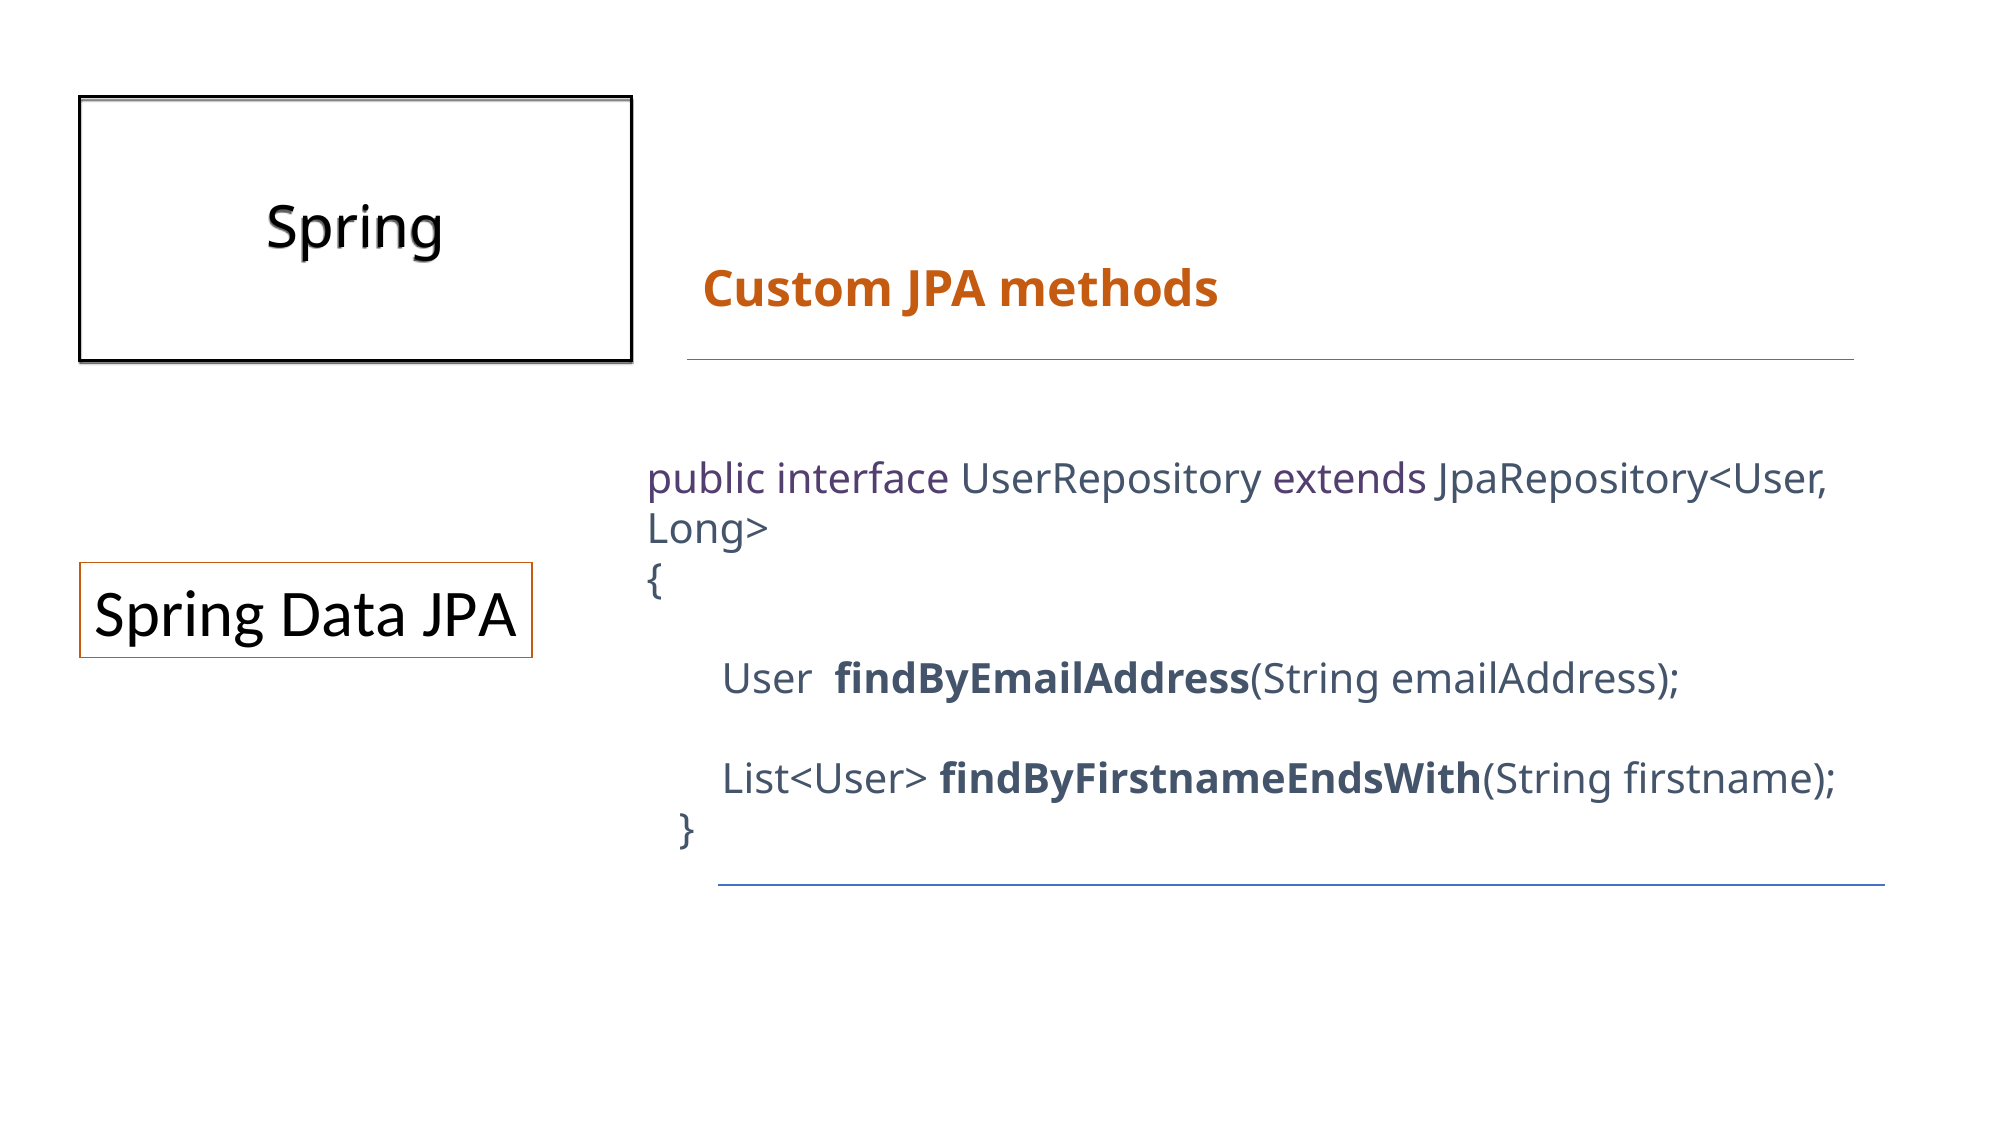

# Spring
Custom JPA methods
public interface UserRepository extends JpaRepository<User, Long>
{
	User findByEmailAddress(String emailAddress);
	List<User> findByFirstnameEndsWith(String firstname);
 }
Spring Data JPA